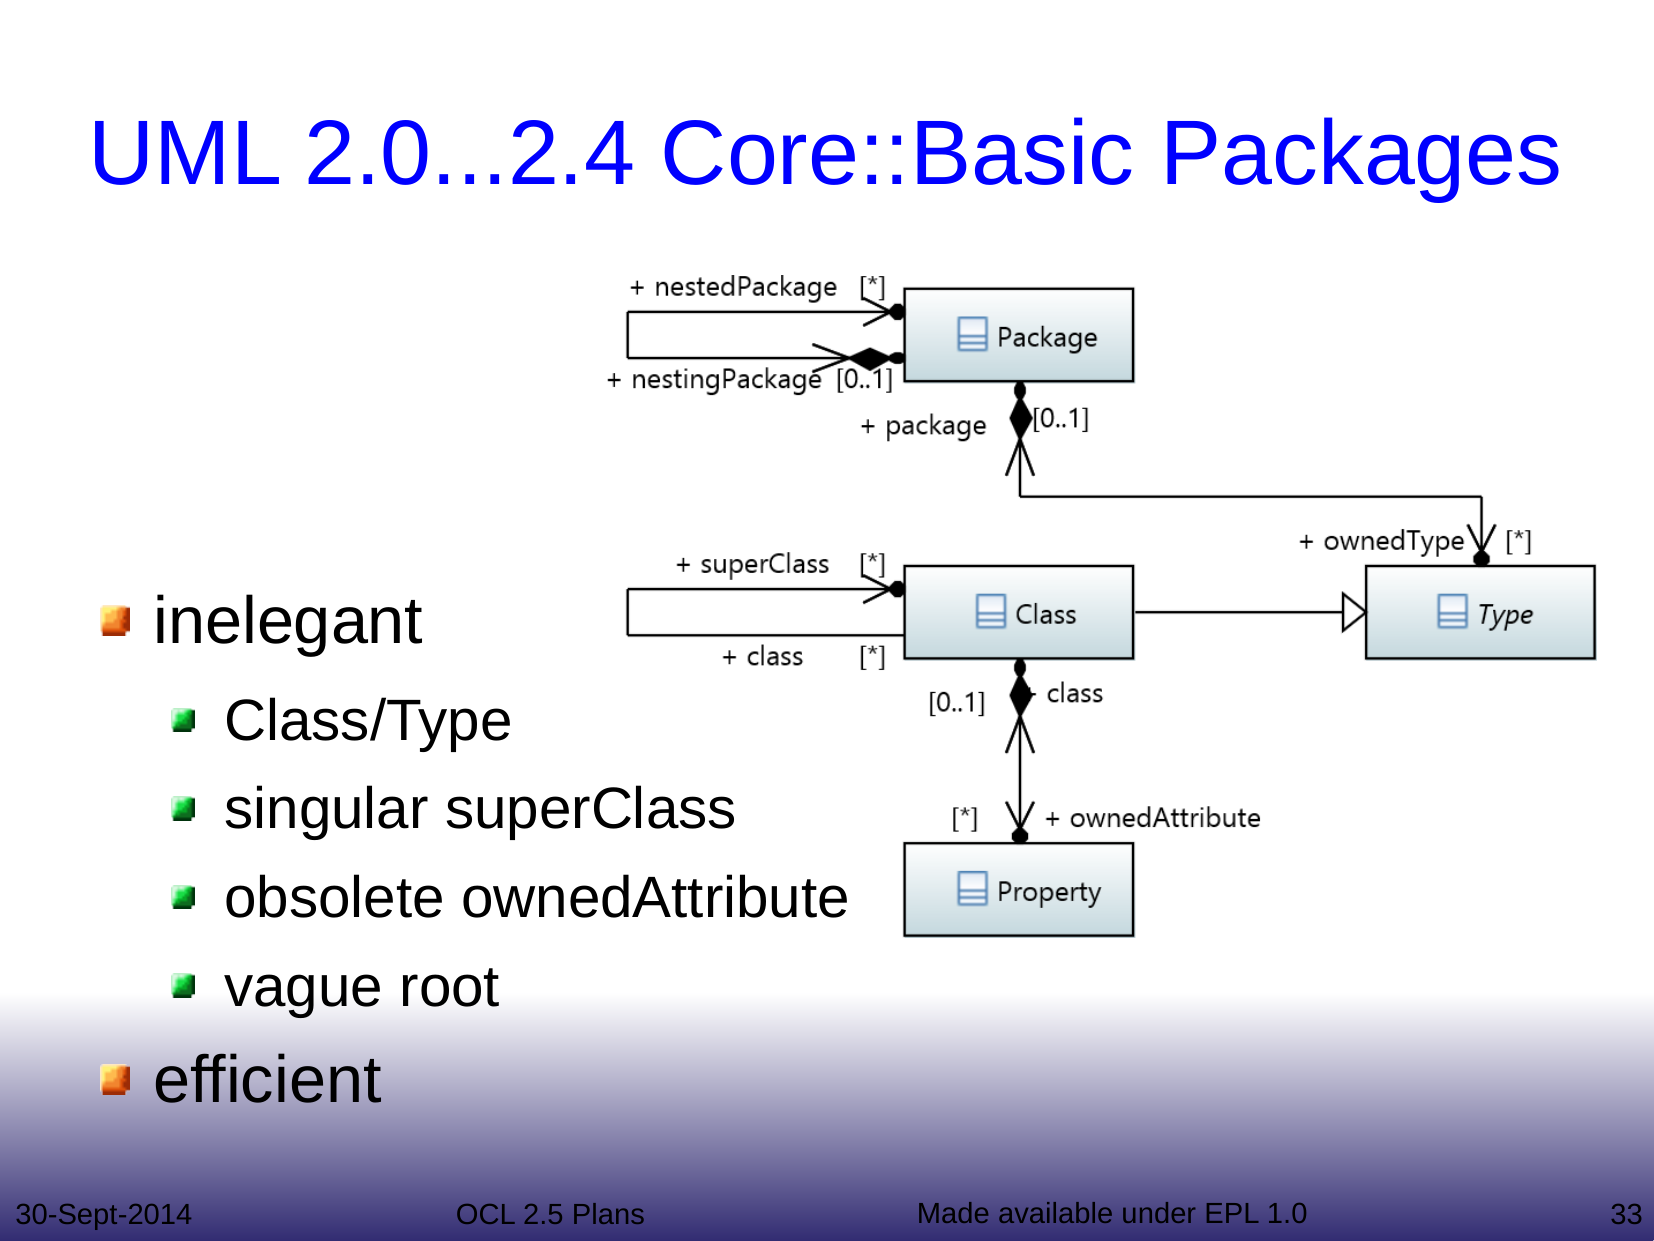

# UML 2.0...2.4 Core::Basic Packages
inelegant
Class/Type
singular superClass
obsolete ownedAttribute
vague root
efficient
30-Sept-2014
OCL 2.5 Plans
33